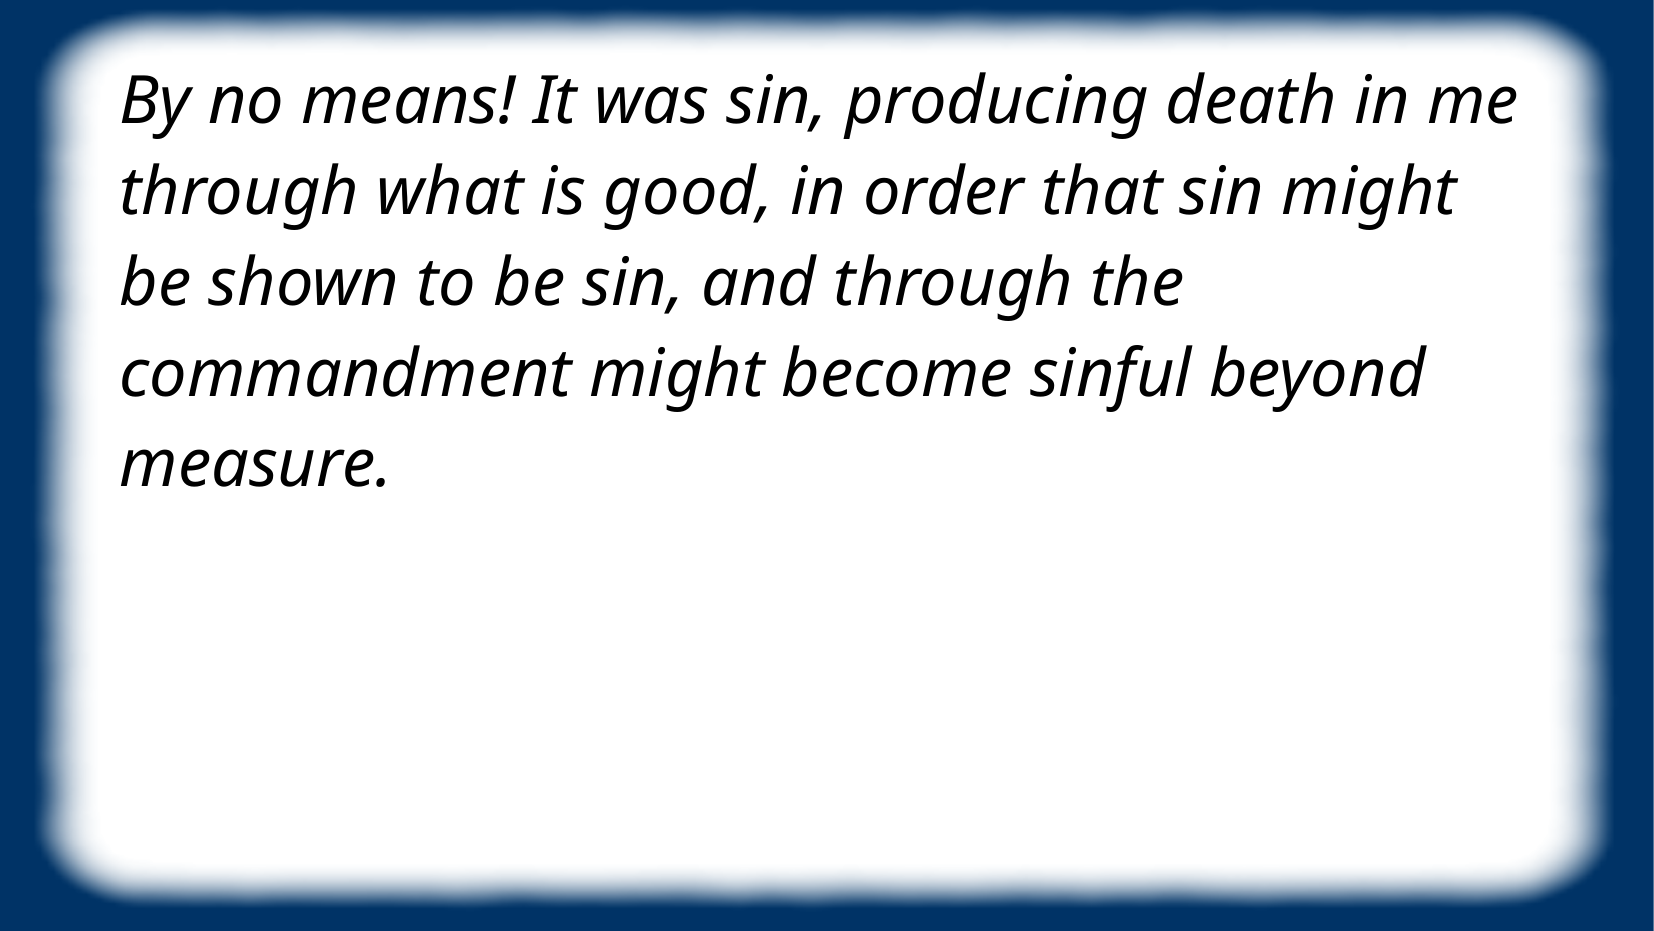

By no means! It was sin, producing death in me through what is good, in order that sin might be shown to be sin, and through the commandment might become sinful beyond measure.